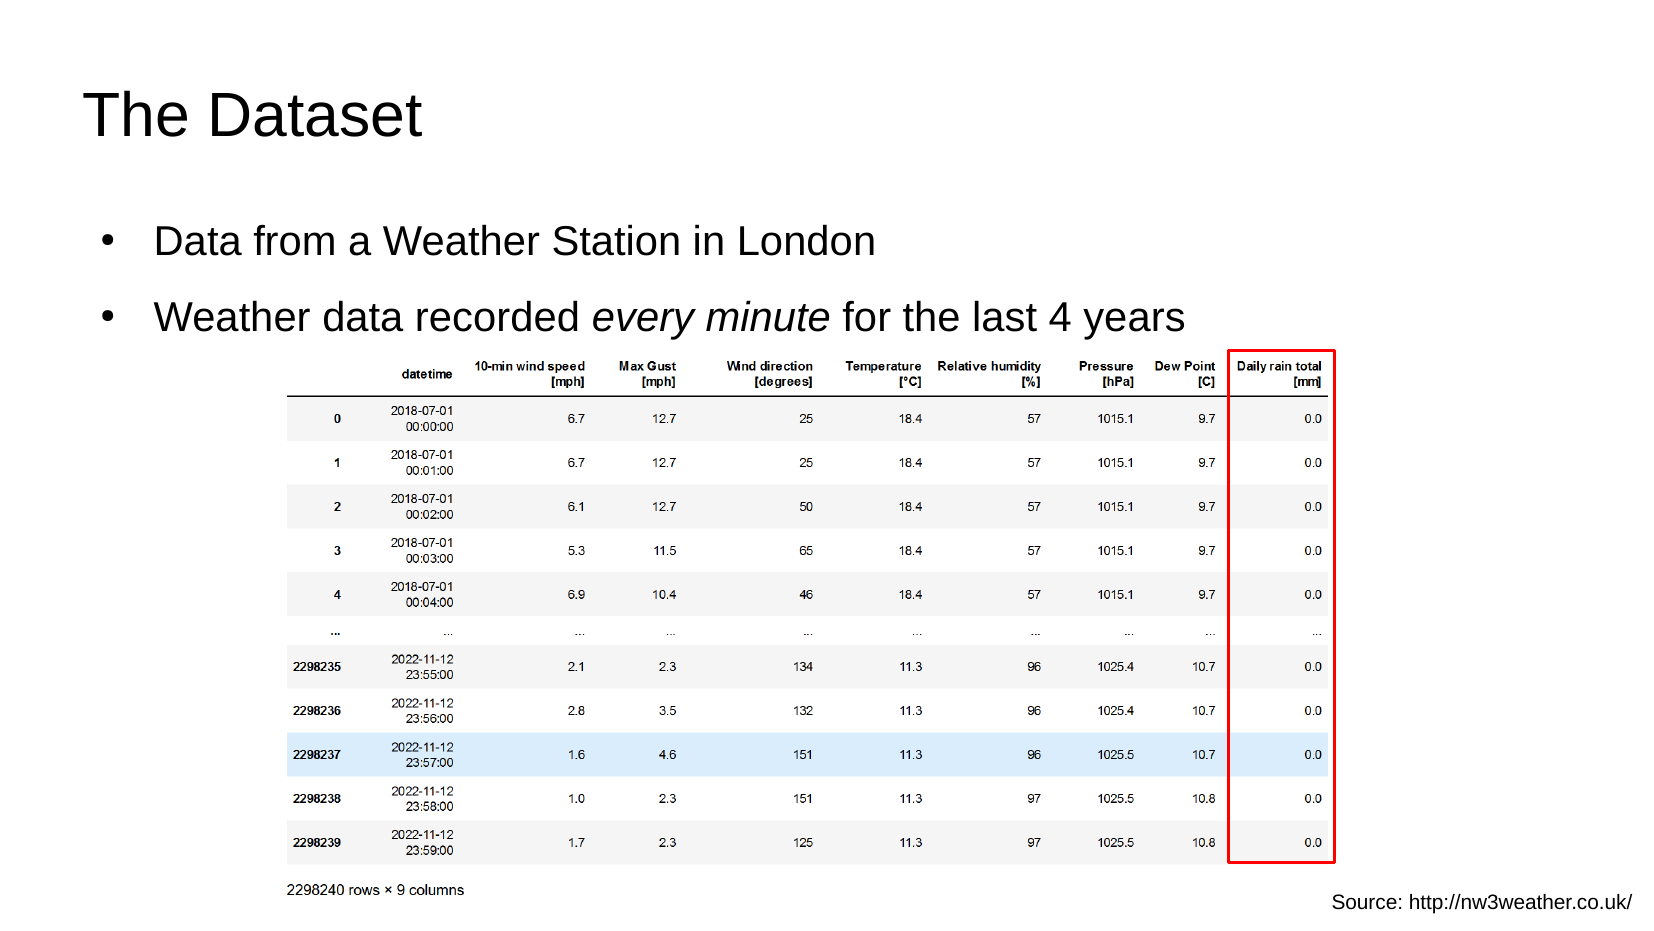

# The Dataset
Data from a Weather Station in London
Weather data recorded every minute for the last 4 years
Source: http://nw3weather.co.uk/